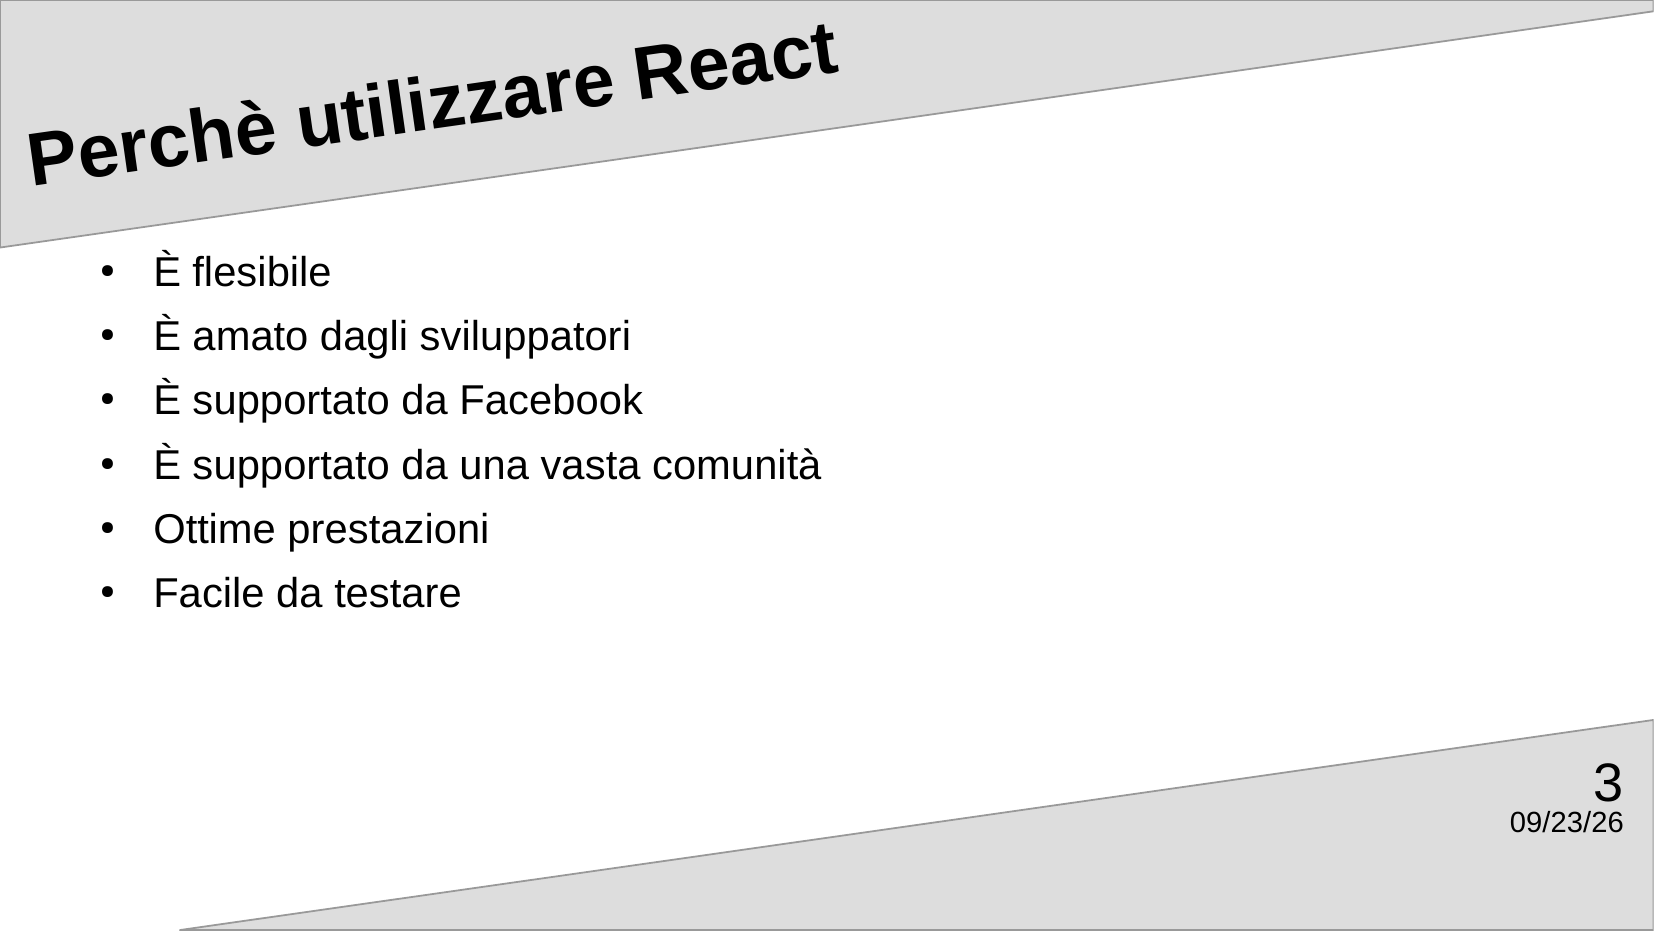

# Perchè utilizzare React
È flesibile
È amato dagli sviluppatori
È supportato da Facebook
È supportato da una vasta comunità
Ottime prestazioni
Facile da testare
3